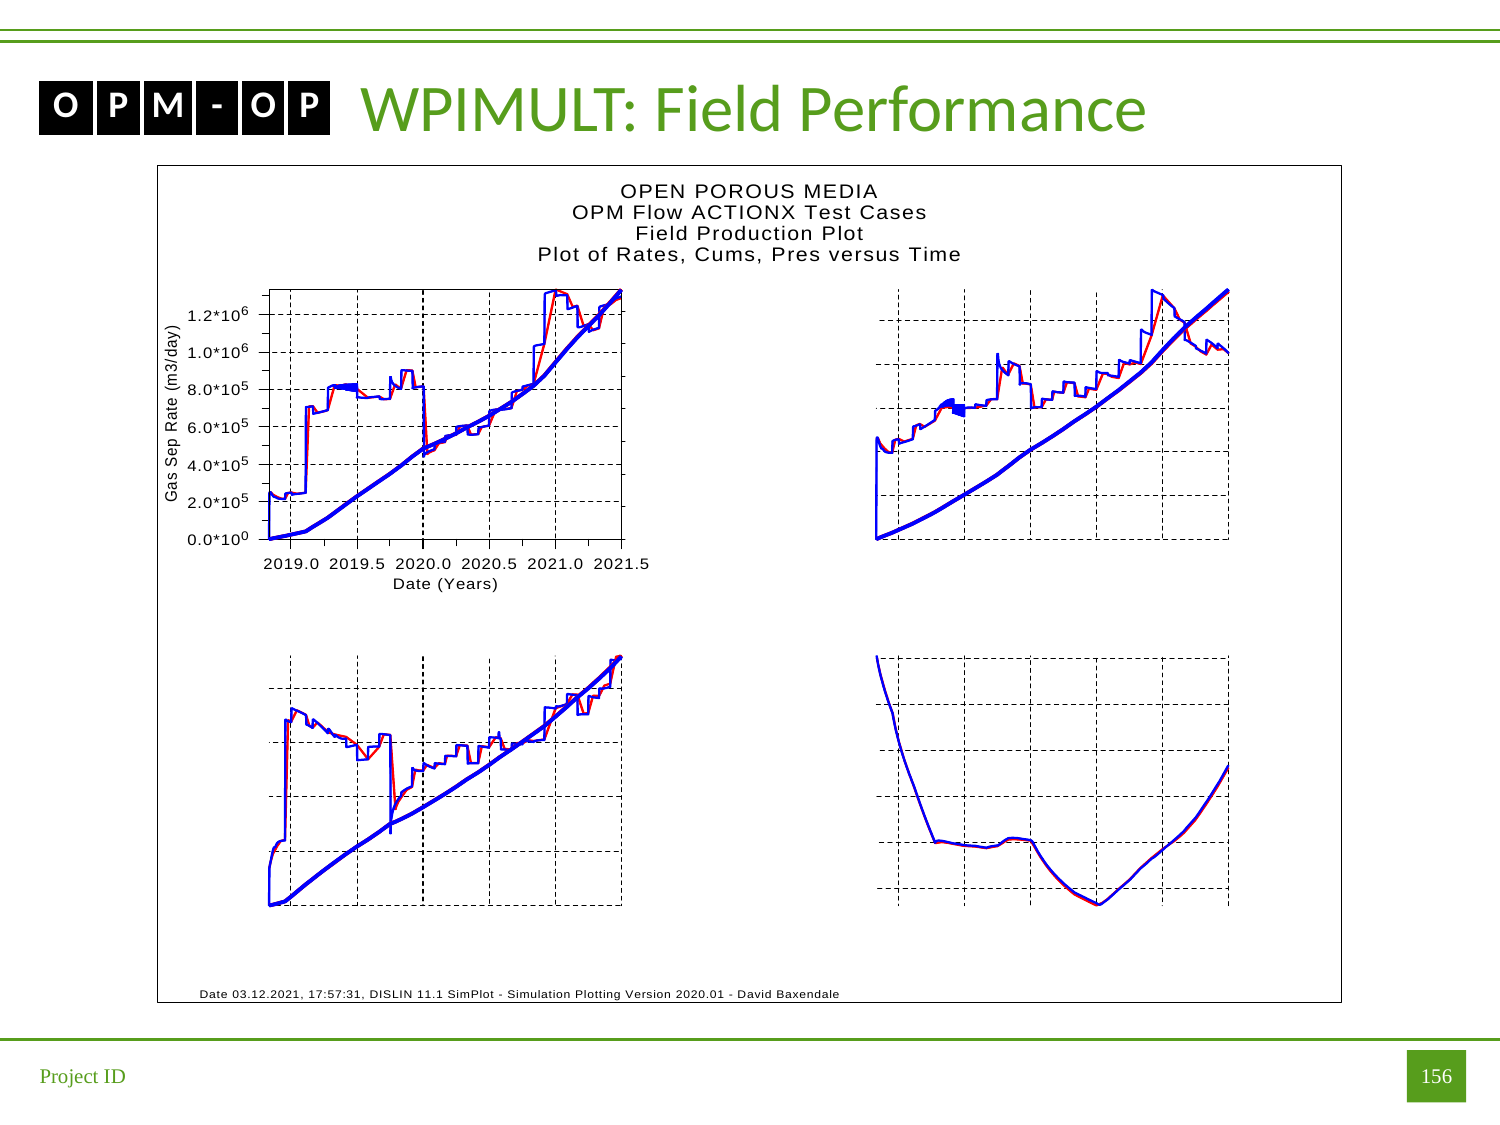

# WPIMULT: Field Performance
Project ID
156